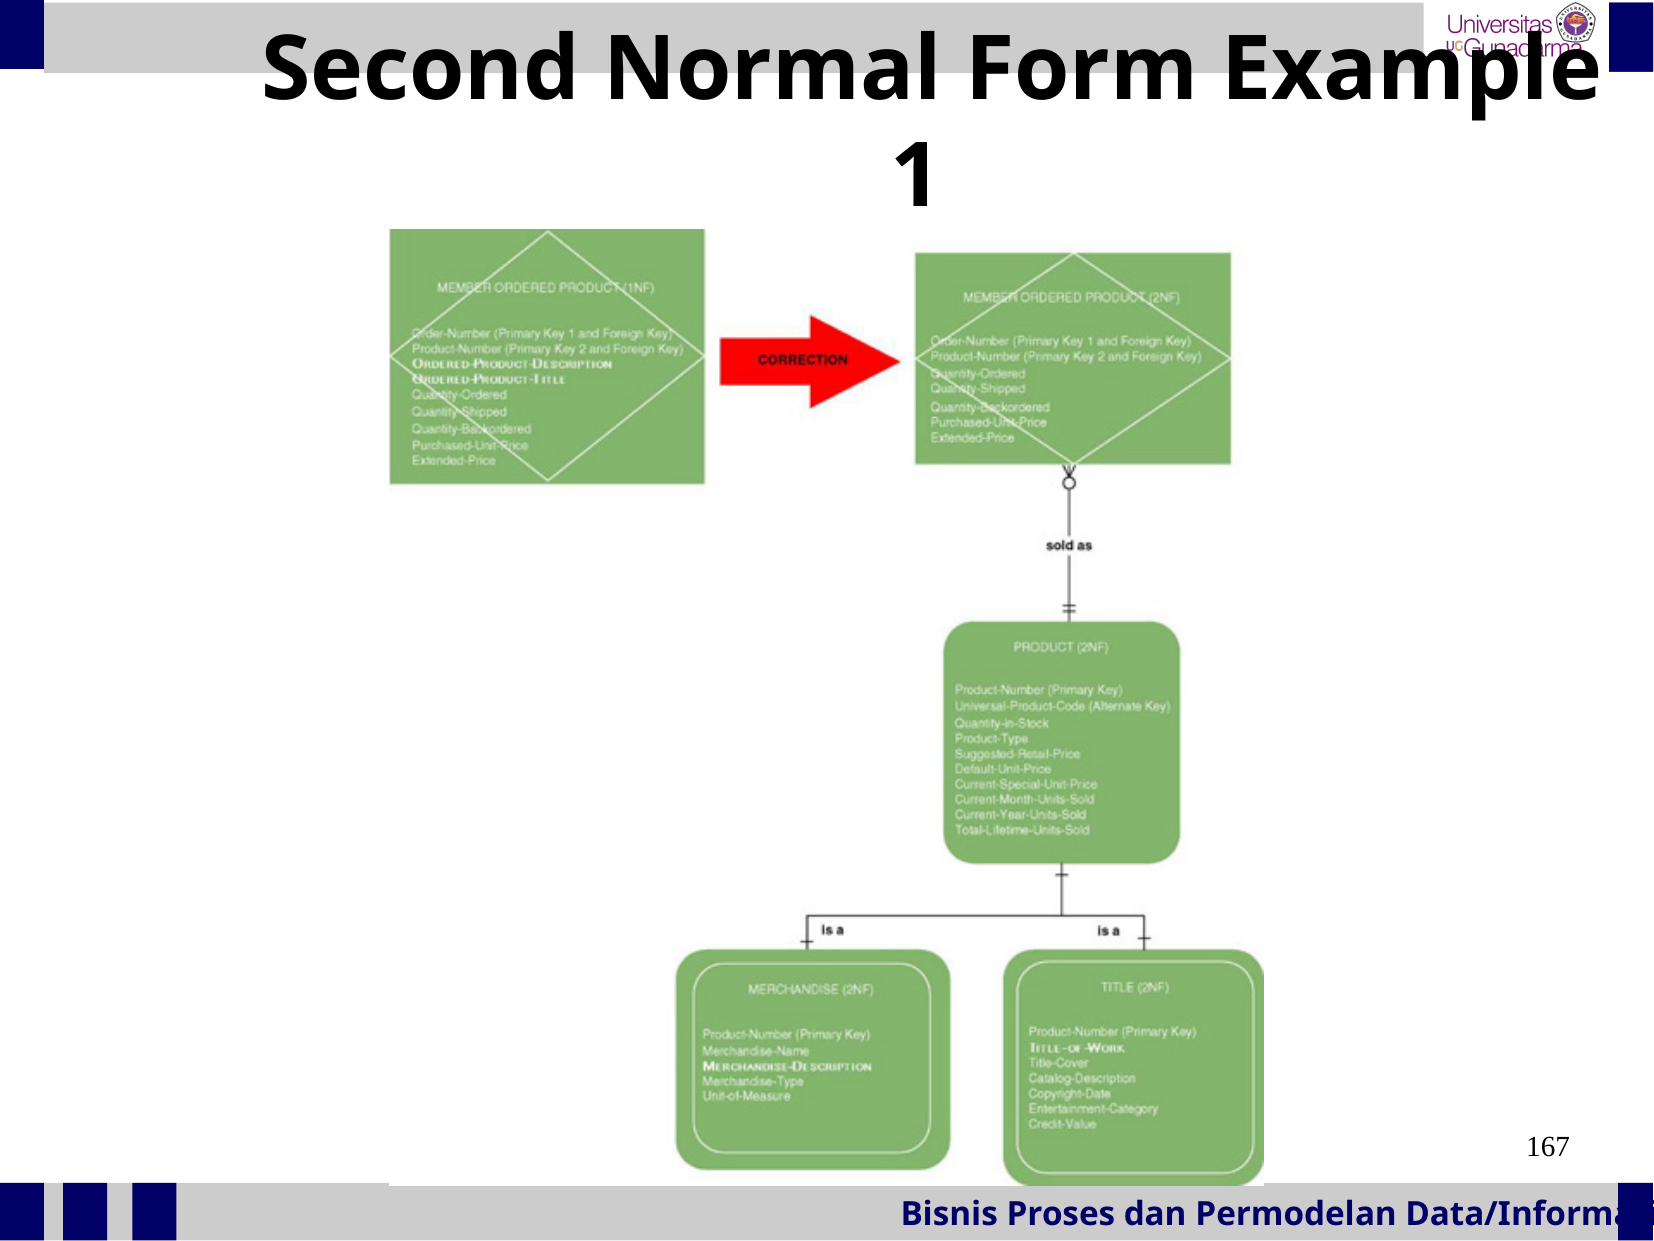

# Second Normal Form Example 1
167